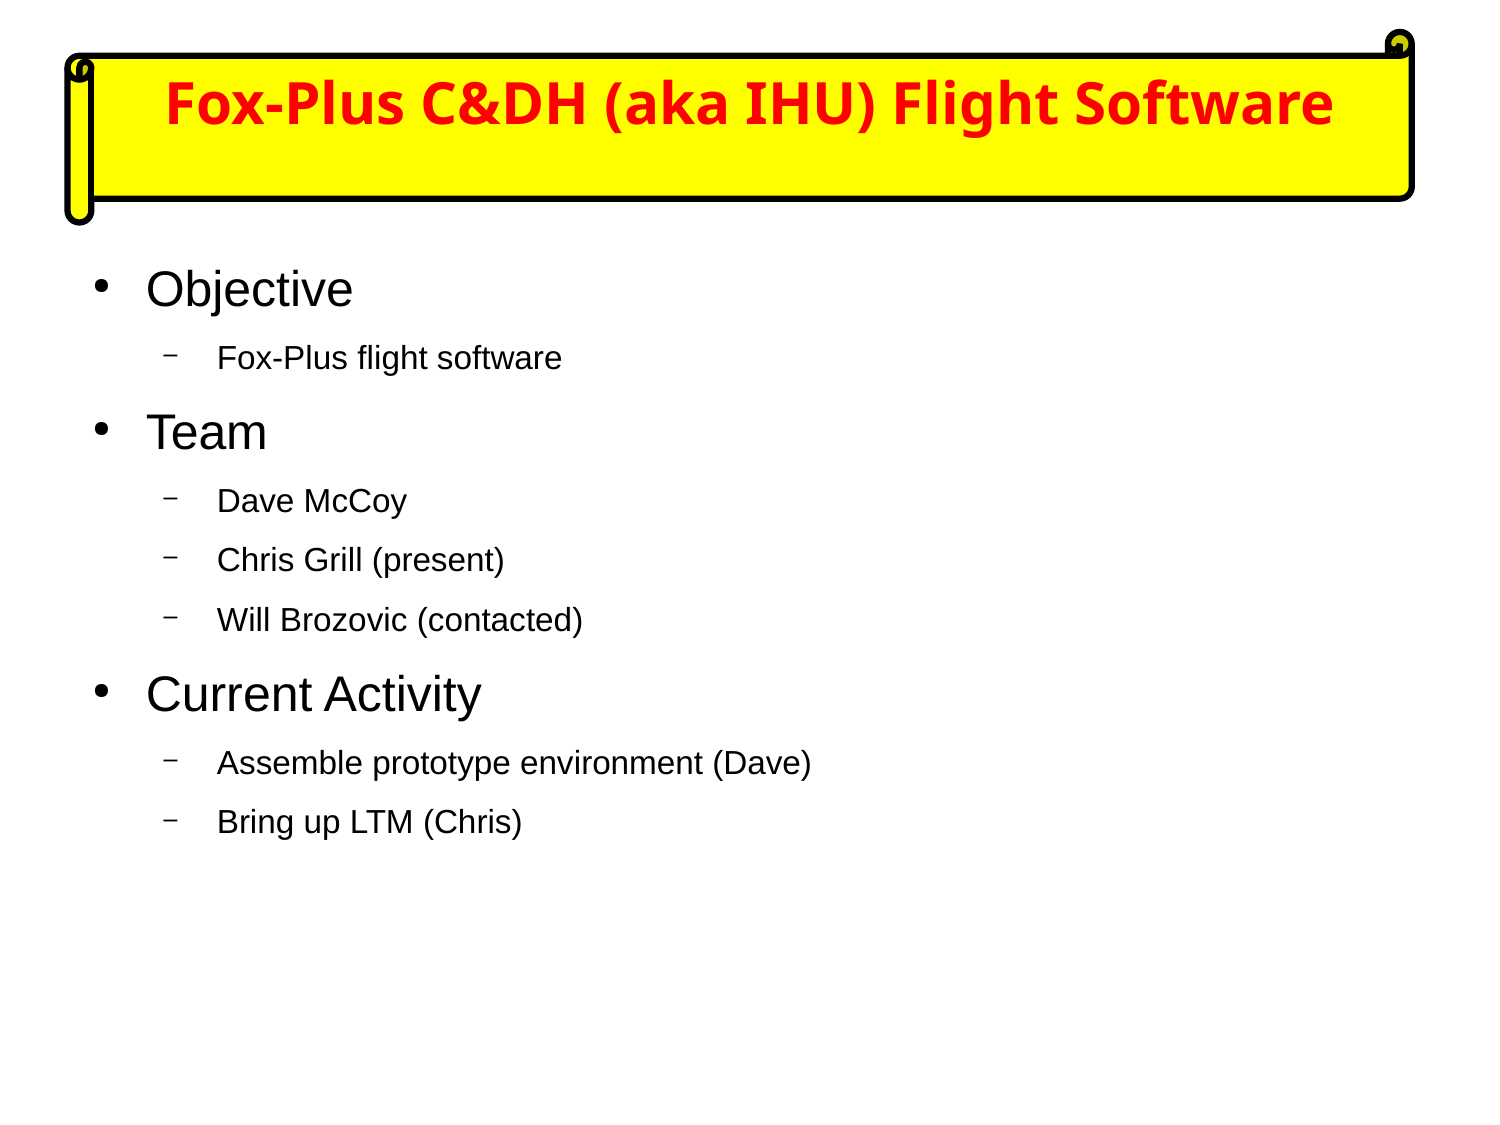

Fox-Plus C&DH (aka IHU) Flight Software
# Objective
Fox-Plus flight software
Team
Dave McCoy
Chris Grill (present)
Will Brozovic (contacted)
Current Activity
Assemble prototype environment (Dave)
Bring up LTM (Chris)